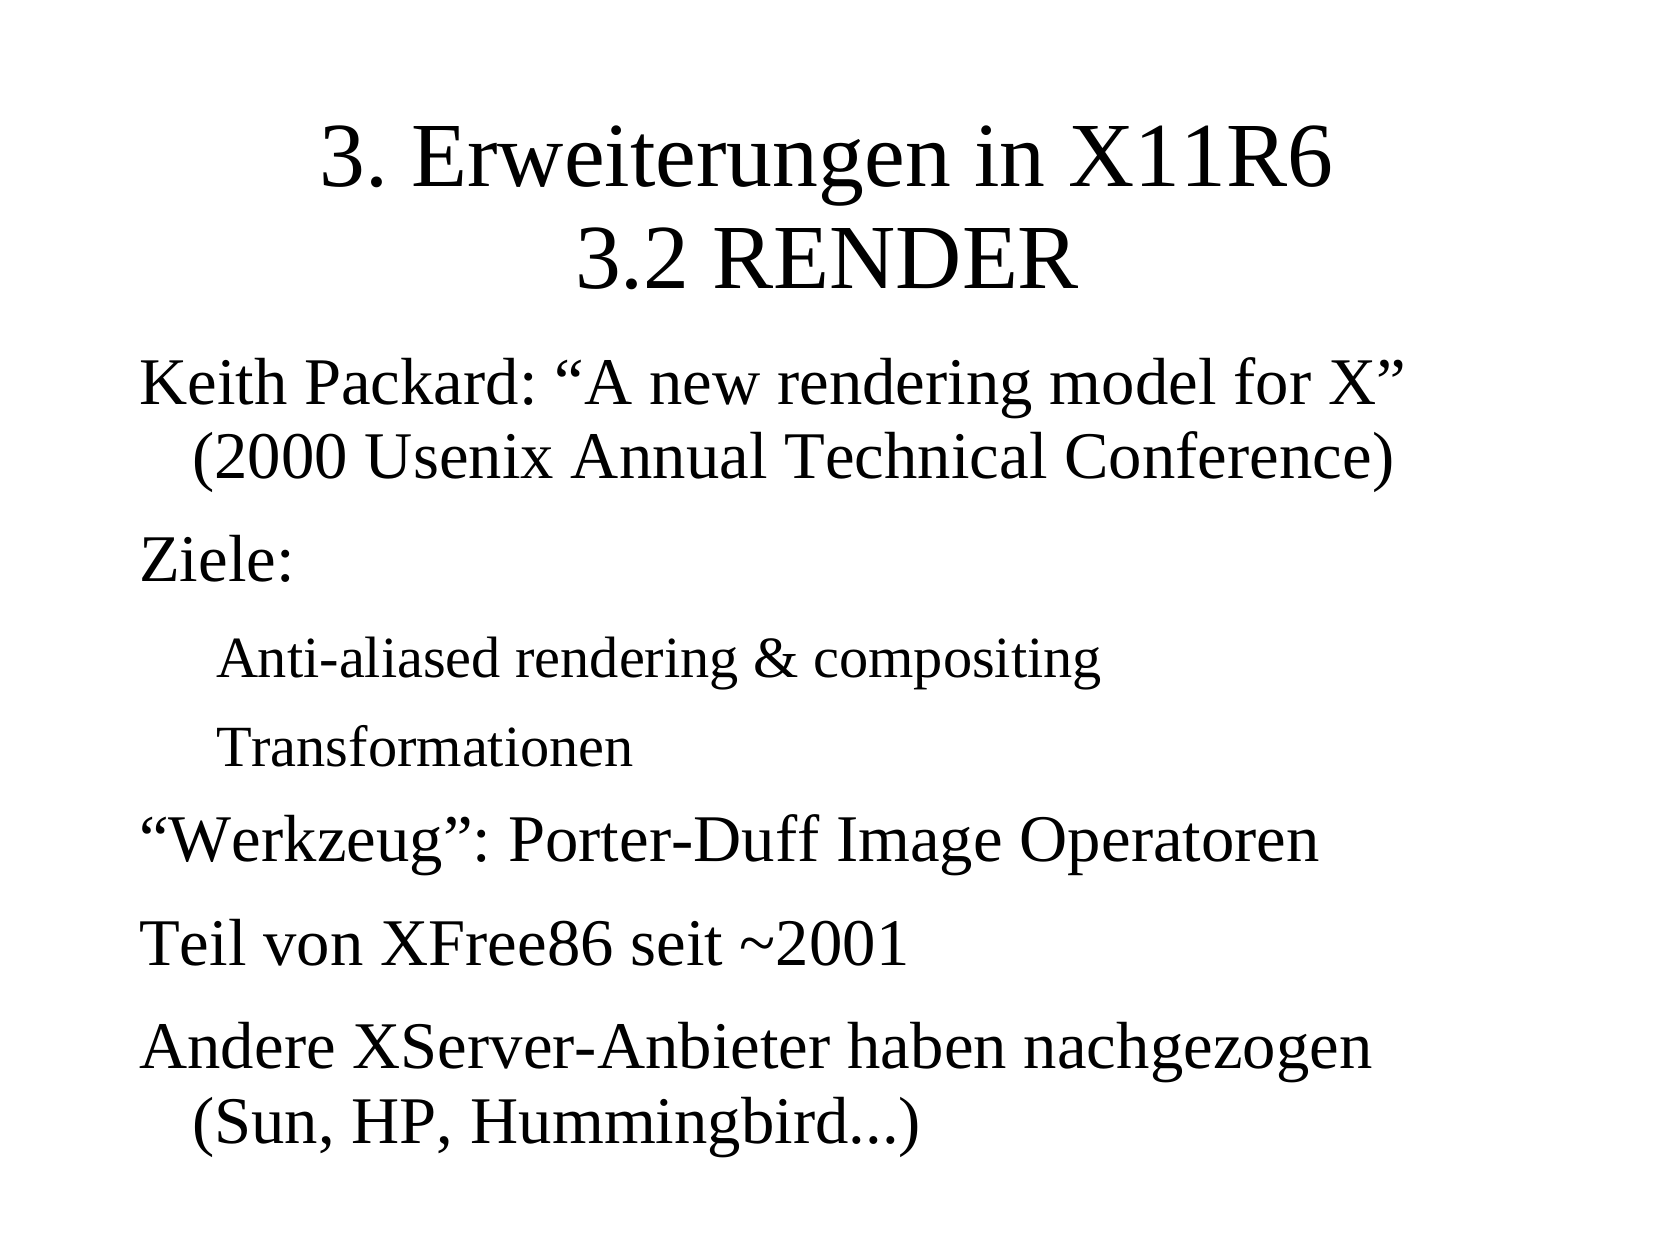

# 3. Erweiterungen in X11R6 3.2 RENDER
Keith Packard: “A new rendering model for X” (2000 Usenix Annual Technical Conference)
Ziele:
Anti-aliased rendering & compositing
Transformationen
“Werkzeug”: Porter-Duff Image Operatoren
Teil von XFree86 seit ~2001
Andere XServer-Anbieter haben nachgezogen (Sun, HP, Hummingbird...)